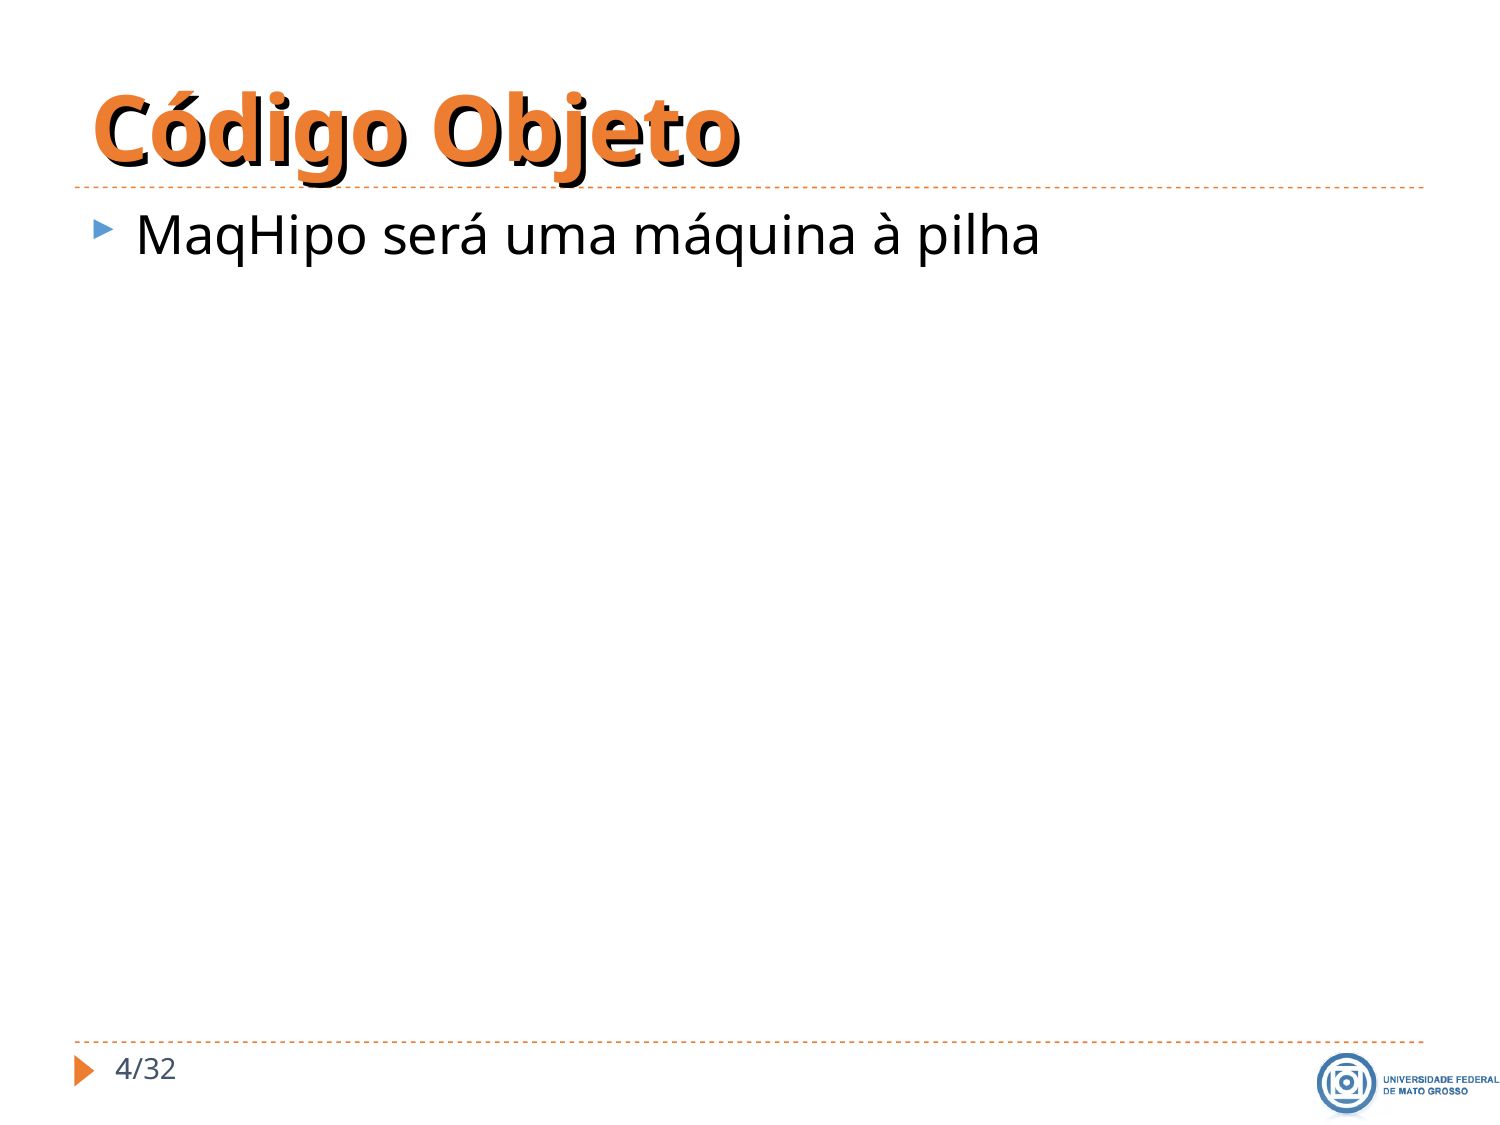

# Código Objeto
MaqHipo será uma máquina à pilha
4